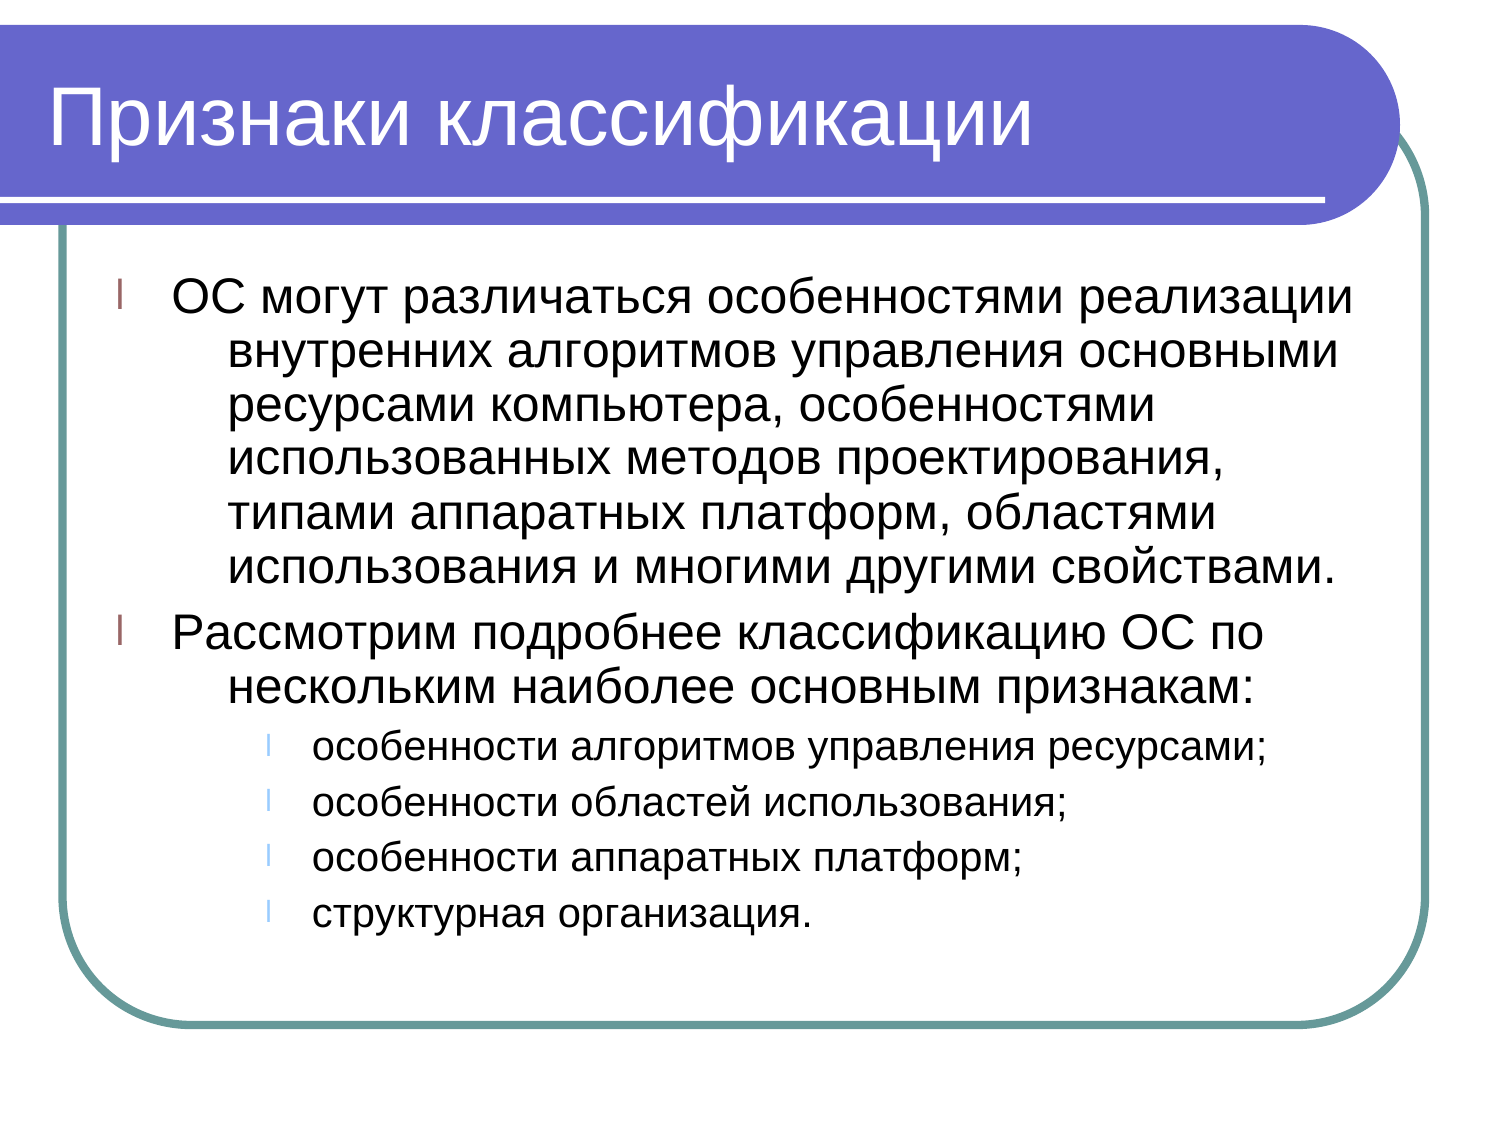

# Признаки классификации
ОС могут различаться особенностями реализации внутренних алгоритмов управления основными ресурсами компьютера, особенностями использованных методов проектирования, типами аппаратных платформ, областями использования и многими другими свойствами.
Рассмотрим подробнее классификацию ОС по нескольким наиболее основным признакам:
особенности алгоритмов управления ресурсами;
особенности областей использования;
особенности аппаратных платформ;
структурная организация.